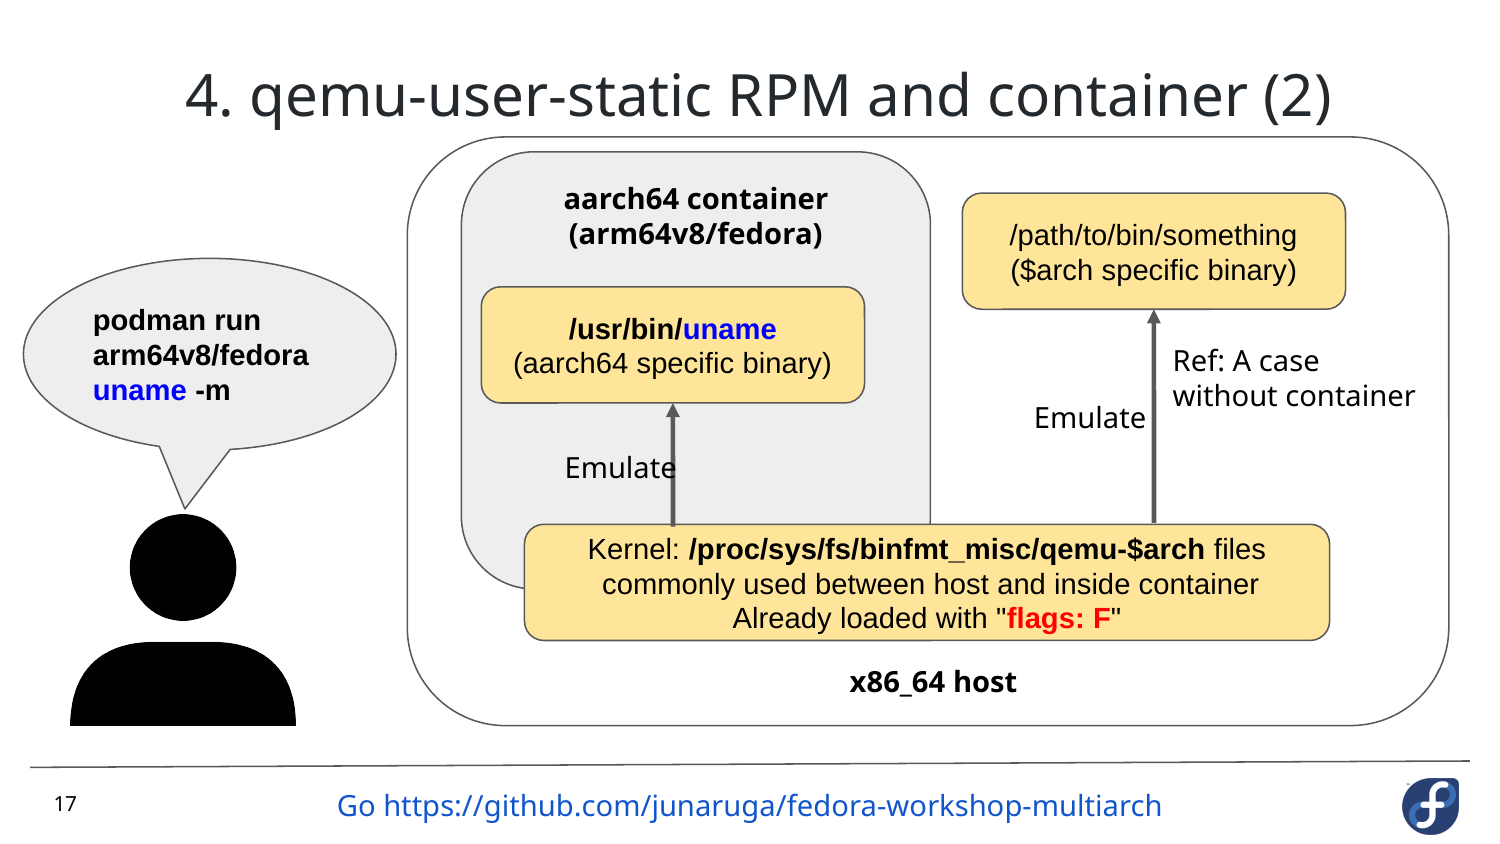

# 4. qemu-user-static RPM and container (2)
aarch64 container
(arm64v8/fedora)
/path/to/bin/something
($arch specific binary)
podman run arm64v8/fedora
uname -m
/usr/bin/uname
(aarch64 specific binary)
Ref: A case
without container
Emulate
Emulate
Kernel: /proc/sys/fs/binfmt_misc/qemu-$arch files
 commonly used between host and inside container
Already loaded with "flags: F"
x86_64 host
Go https://github.com/junaruga/fedora-workshop-multiarch